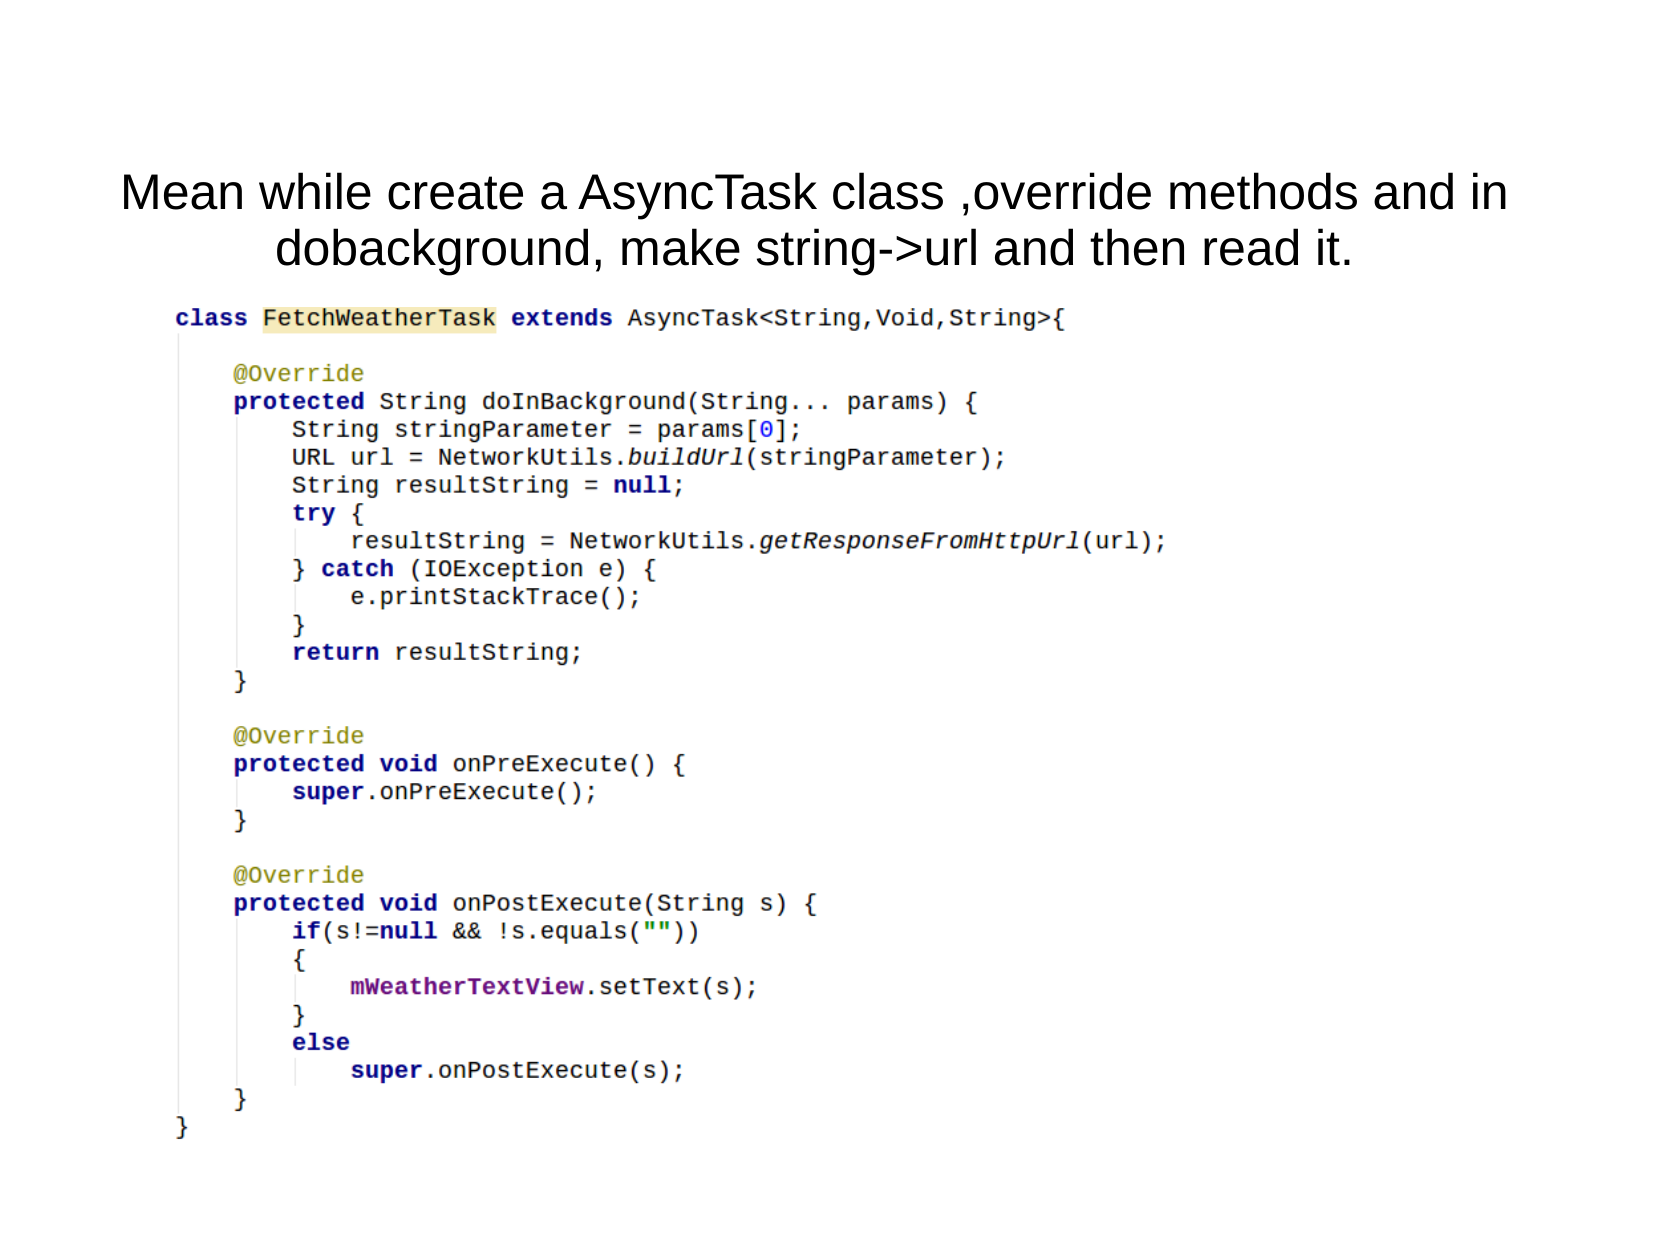

# Mean while create a AsyncTask class ,override methods and in dobackground, make string->url and then read it.